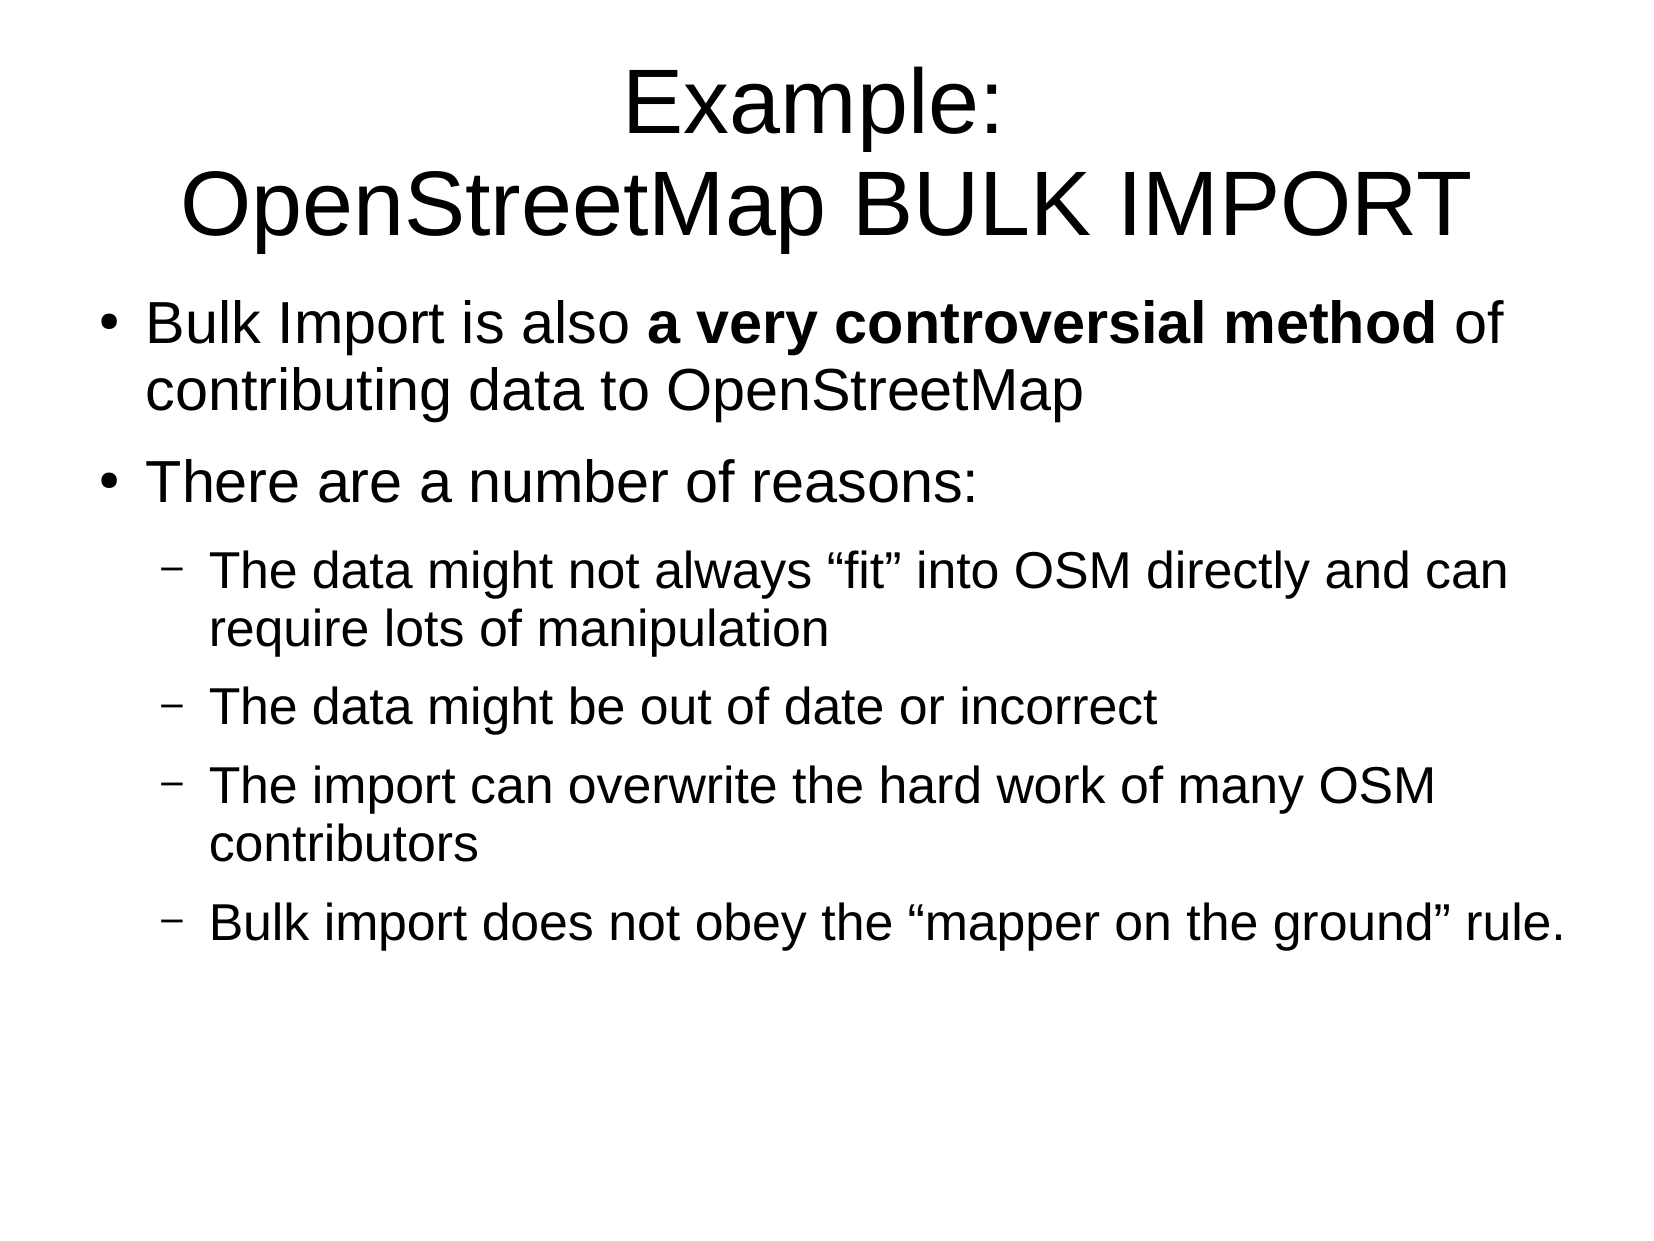

# Example: OpenStreetMap BULK IMPORT
Bulk Import is also a very controversial method of contributing data to OpenStreetMap
There are a number of reasons:
The data might not always “fit” into OSM directly and can require lots of manipulation
The data might be out of date or incorrect
The import can overwrite the hard work of many OSM contributors
Bulk import does not obey the “mapper on the ground” rule.